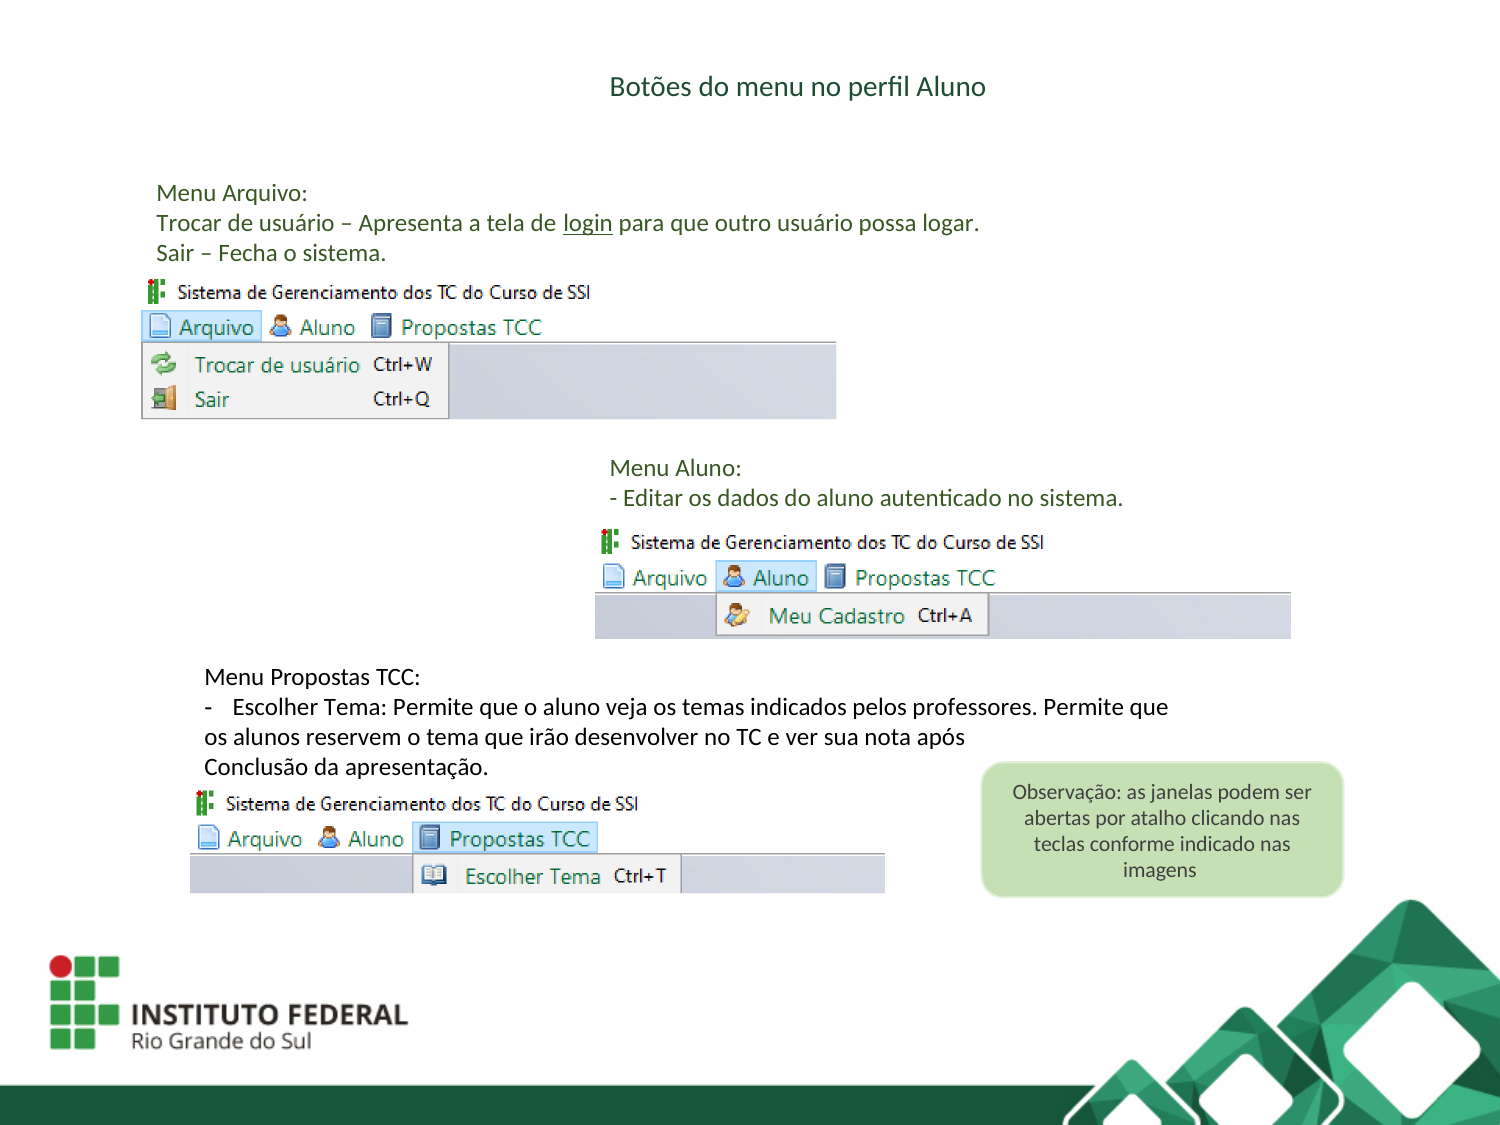

Botões do menu no perfil Aluno
Menu Arquivo:
Trocar de usuário – Apresenta a tela de login para que outro usuário possa logar.
Sair – Fecha o sistema.
Menu Aluno:
- Editar os dados do aluno autenticado no sistema.
Menu Propostas TCC:
Escolher Tema: Permite que o aluno veja os temas indicados pelos professores. Permite que
os alunos reservem o tema que irão desenvolver no TC e ver sua nota após
Conclusão da apresentação.
Observação: as janelas podem ser abertas por atalho clicando nas teclas conforme indicado nas imagens